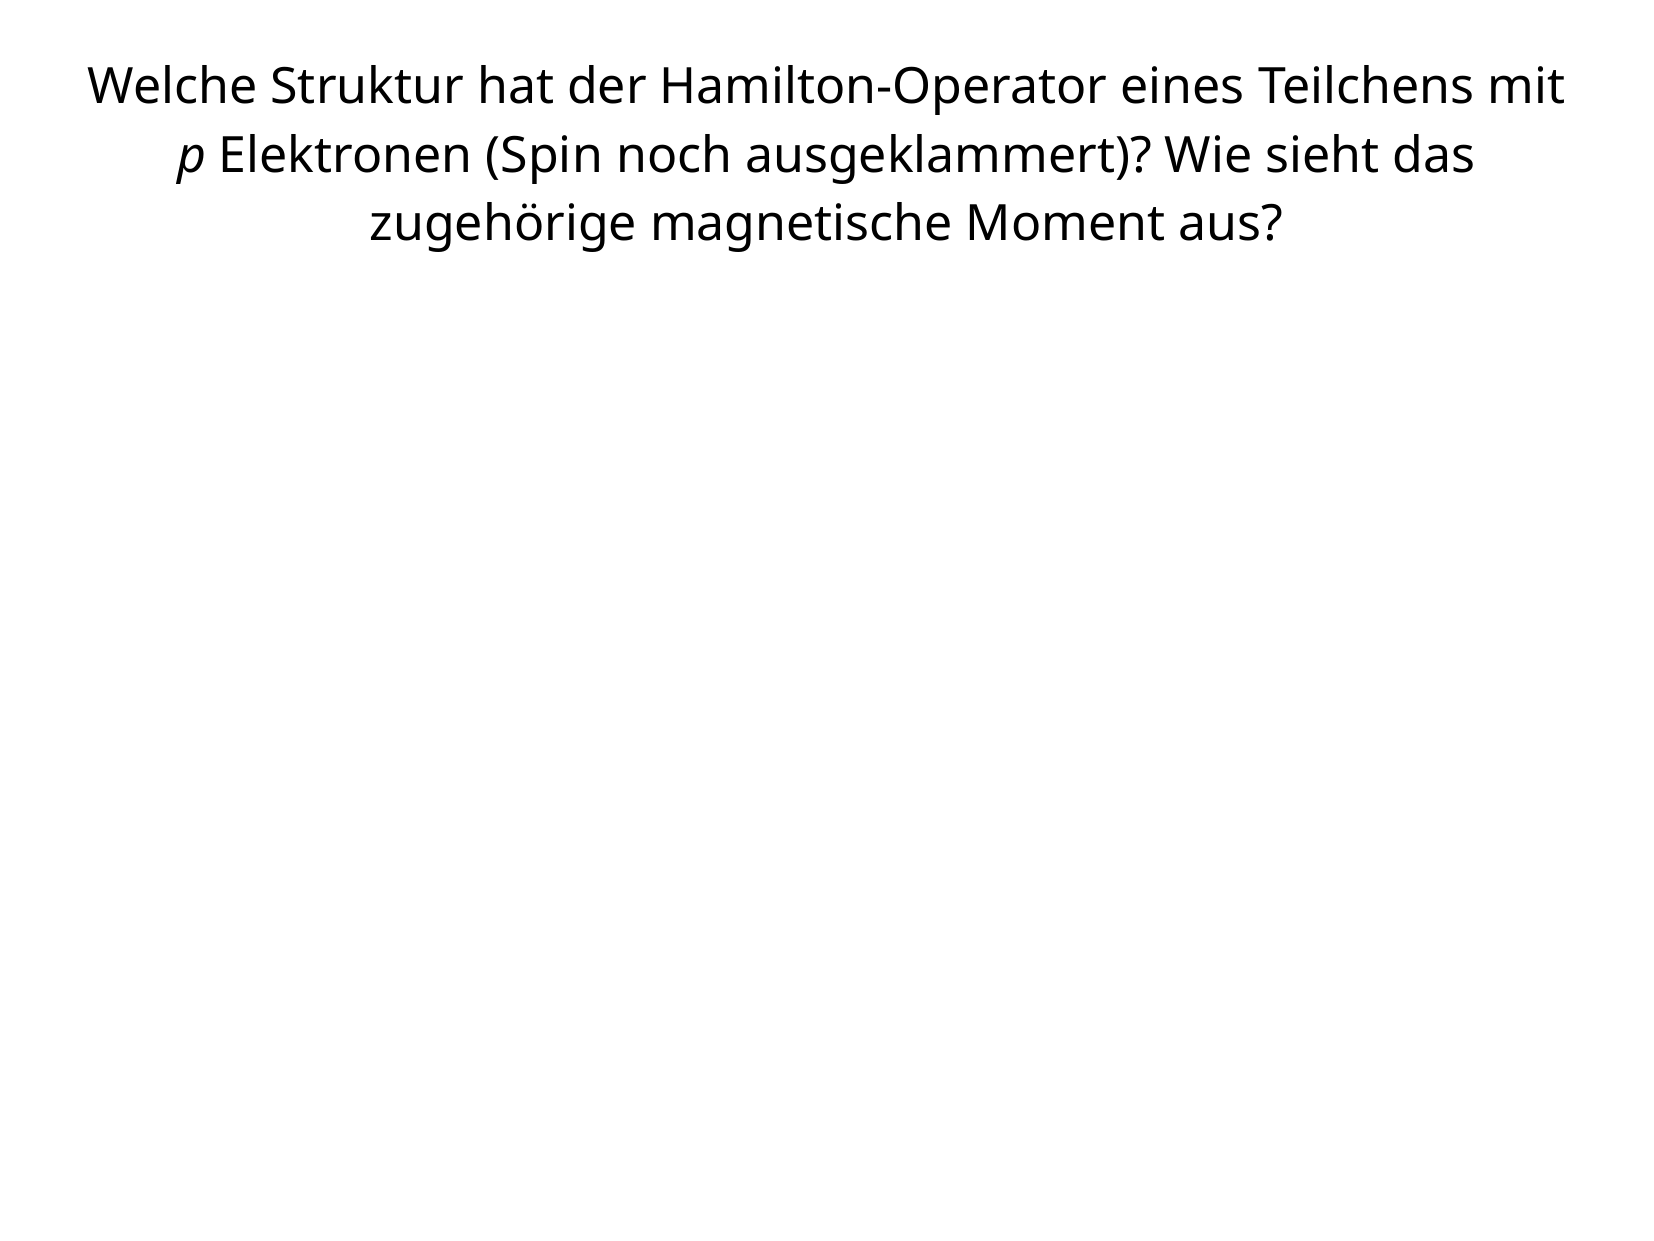

# Welche Struktur hat der Hamilton-Operator eines Teilchens mit p Elektronen (Spin noch ausgeklammert)? Wie sieht das zugehörige magnetische Moment aus?